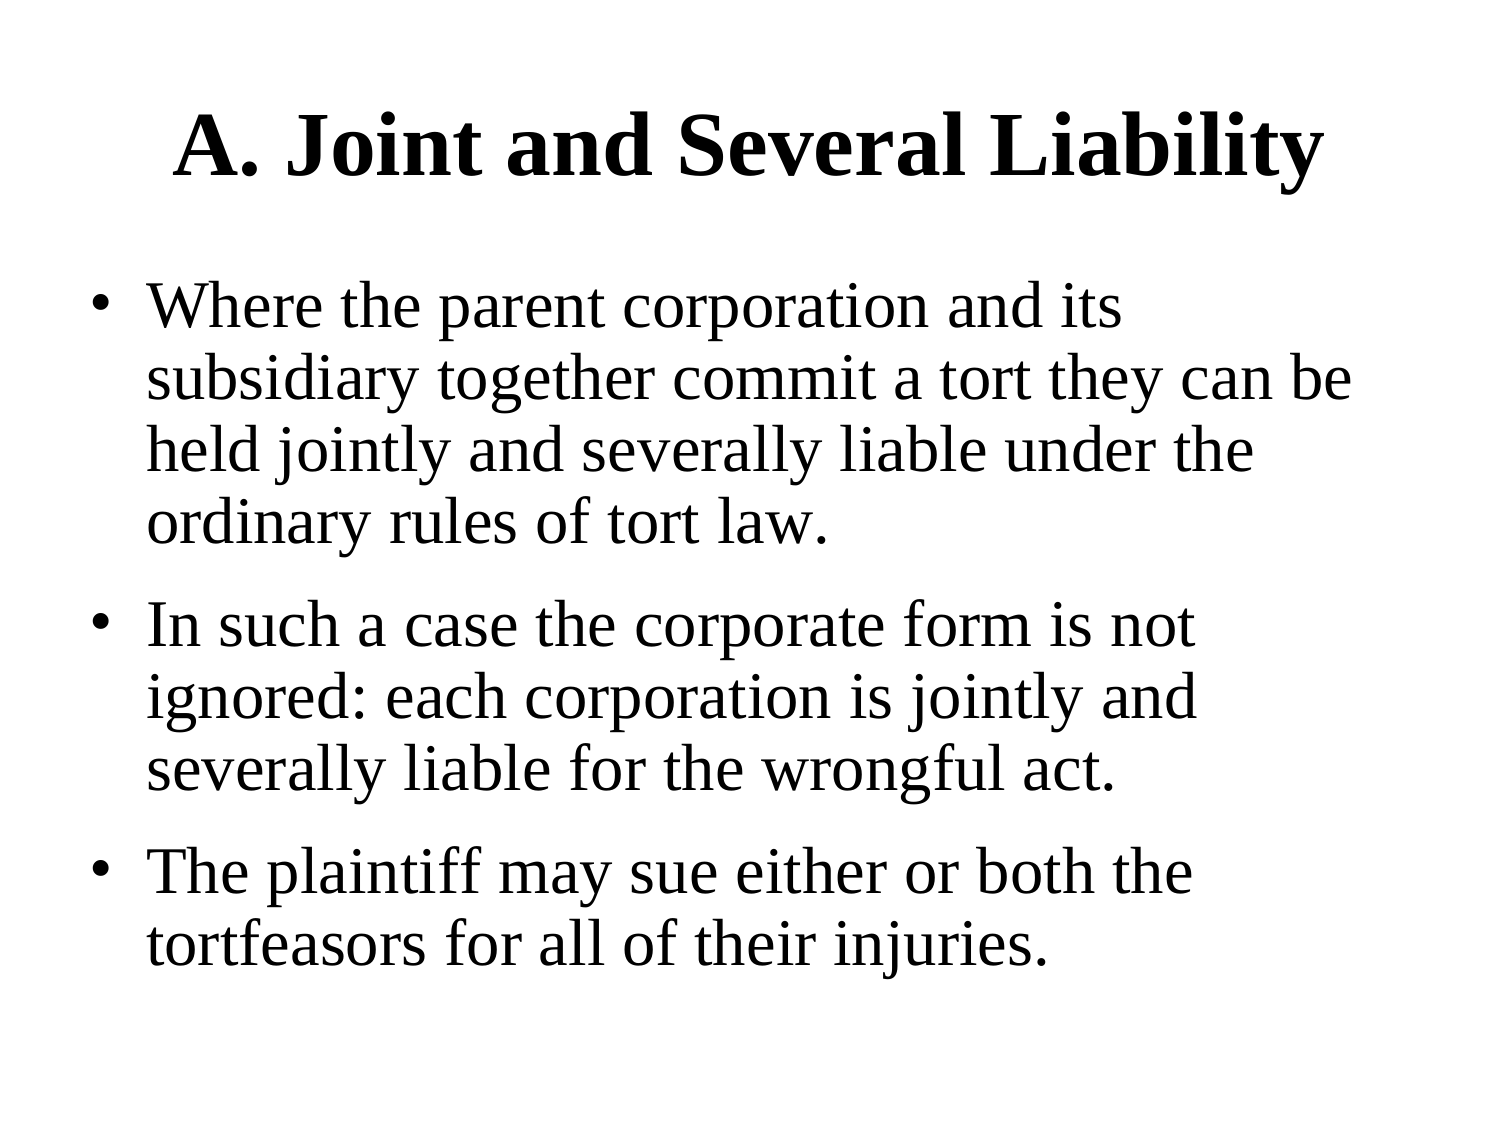

# A. Joint and Several Liability
Where the parent corporation and its subsidiary together commit a tort they can be held jointly and severally liable under the ordinary rules of tort law.
In such a case the corporate form is not ignored: each corporation is jointly and severally liable for the wrongful act.
The plaintiff may sue either or both the tortfeasors for all of their injuries.